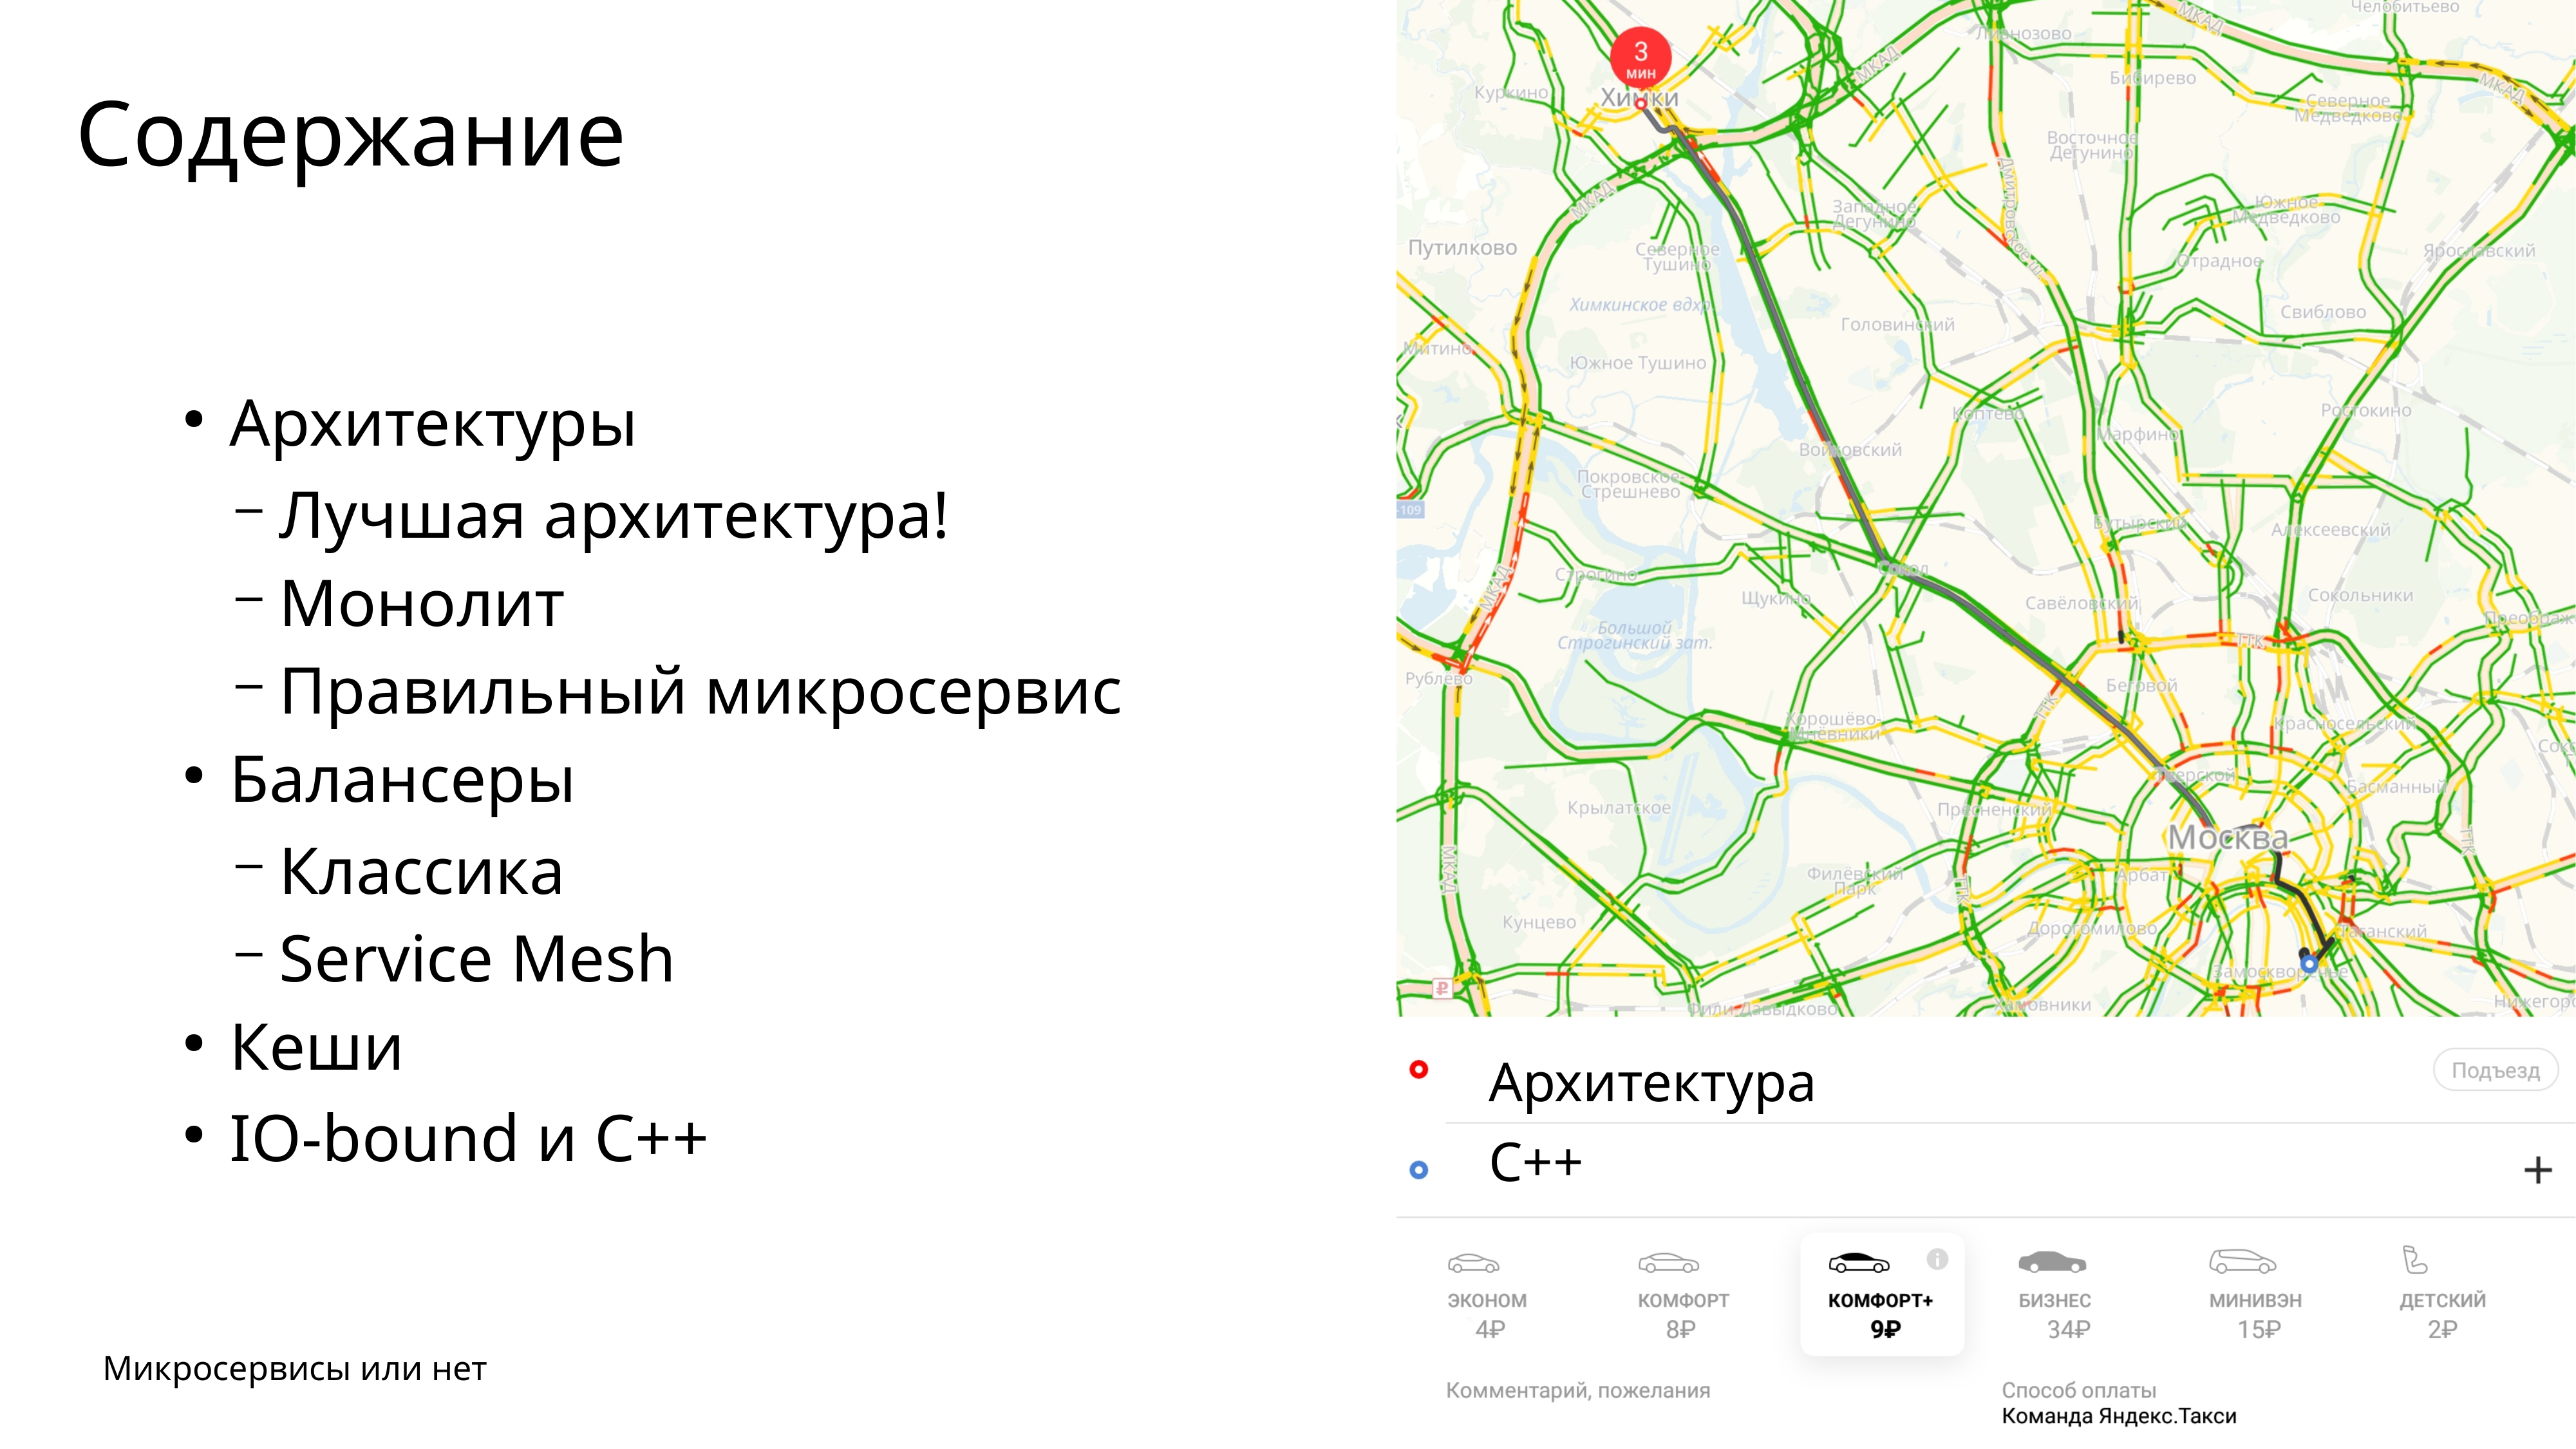

# Содержание
 Архитектуры
 Лучшая архитектура!
 Монолит
 Правильный микросервис
 Балансеры
 Классика
 Service Mesh
 Кеши
 IO-bound и C++
Архитектура
C++
Микросервисы или нет